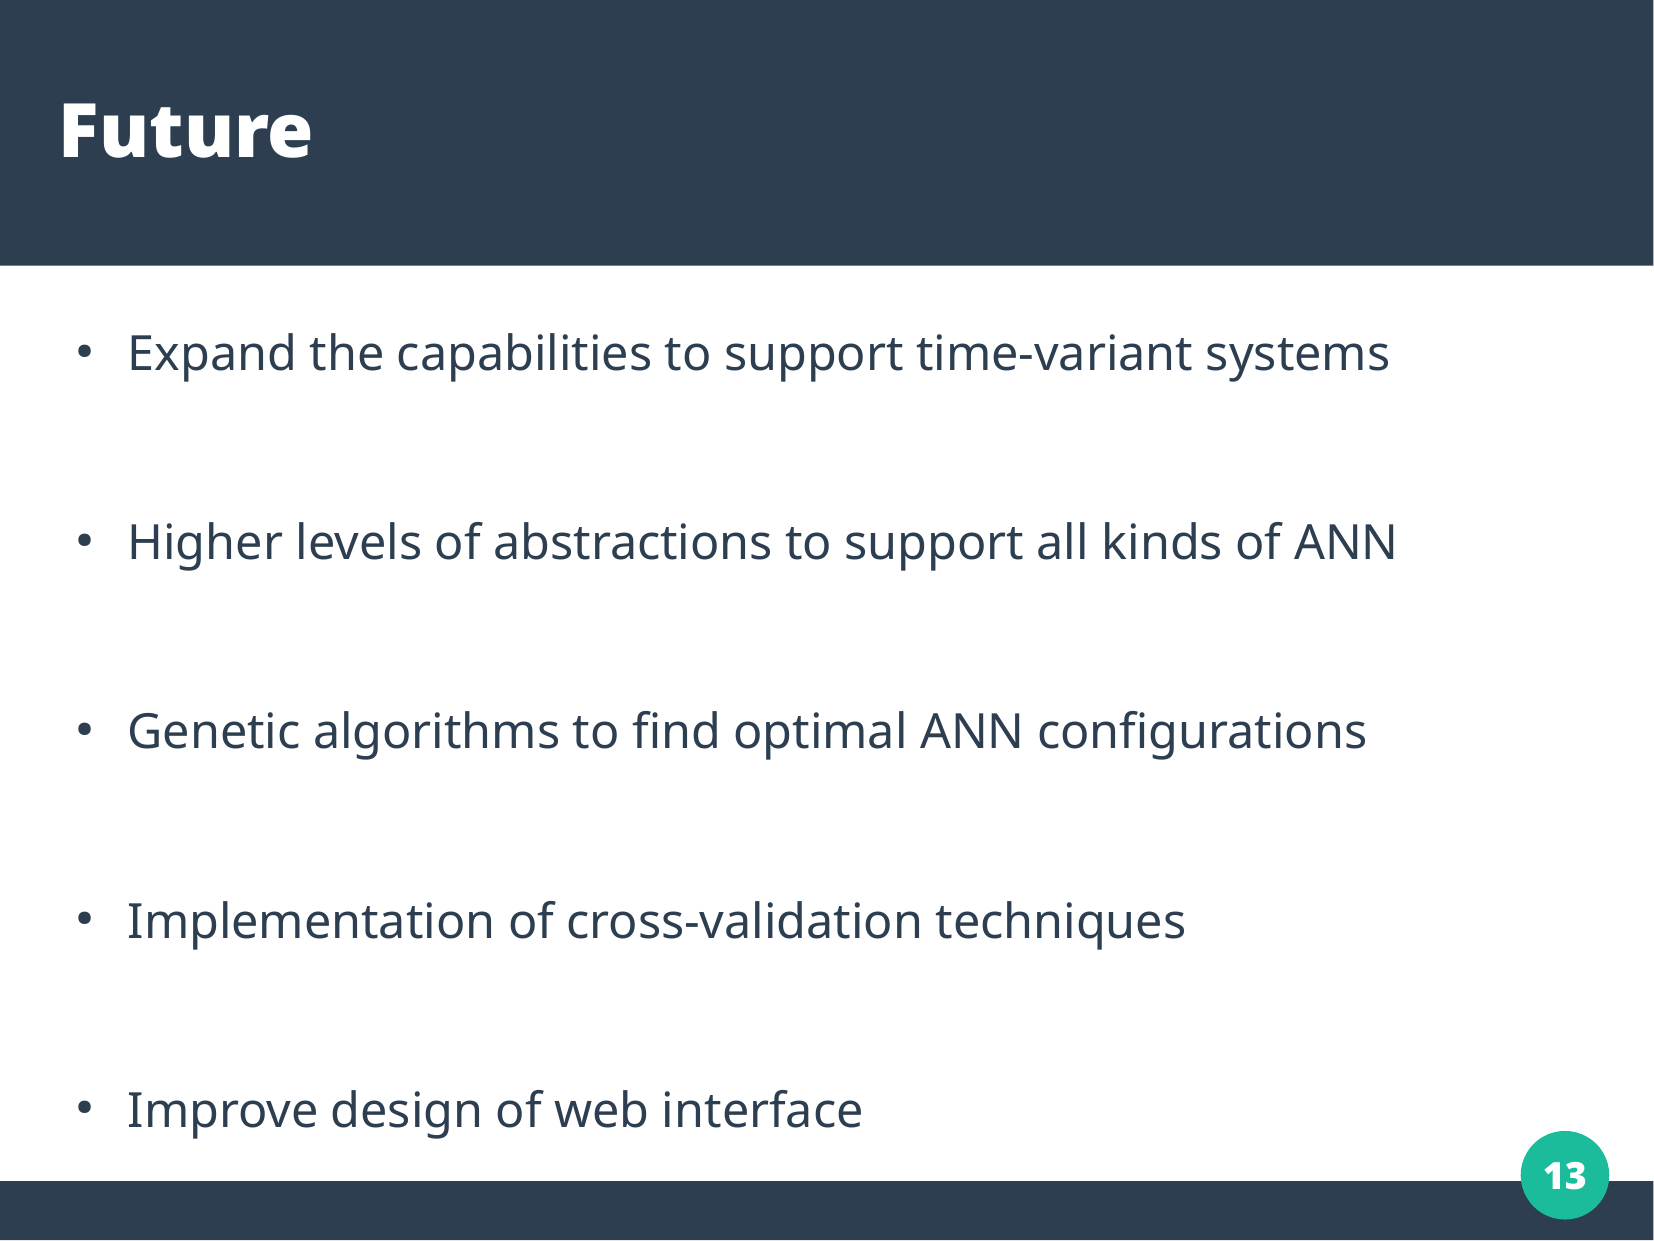

# Future
Expand the capabilities to support time-variant systems
Higher levels of abstractions to support all kinds of ANN
Genetic algorithms to find optimal ANN configurations
Implementation of cross-validation techniques
Improve design of web interface
13